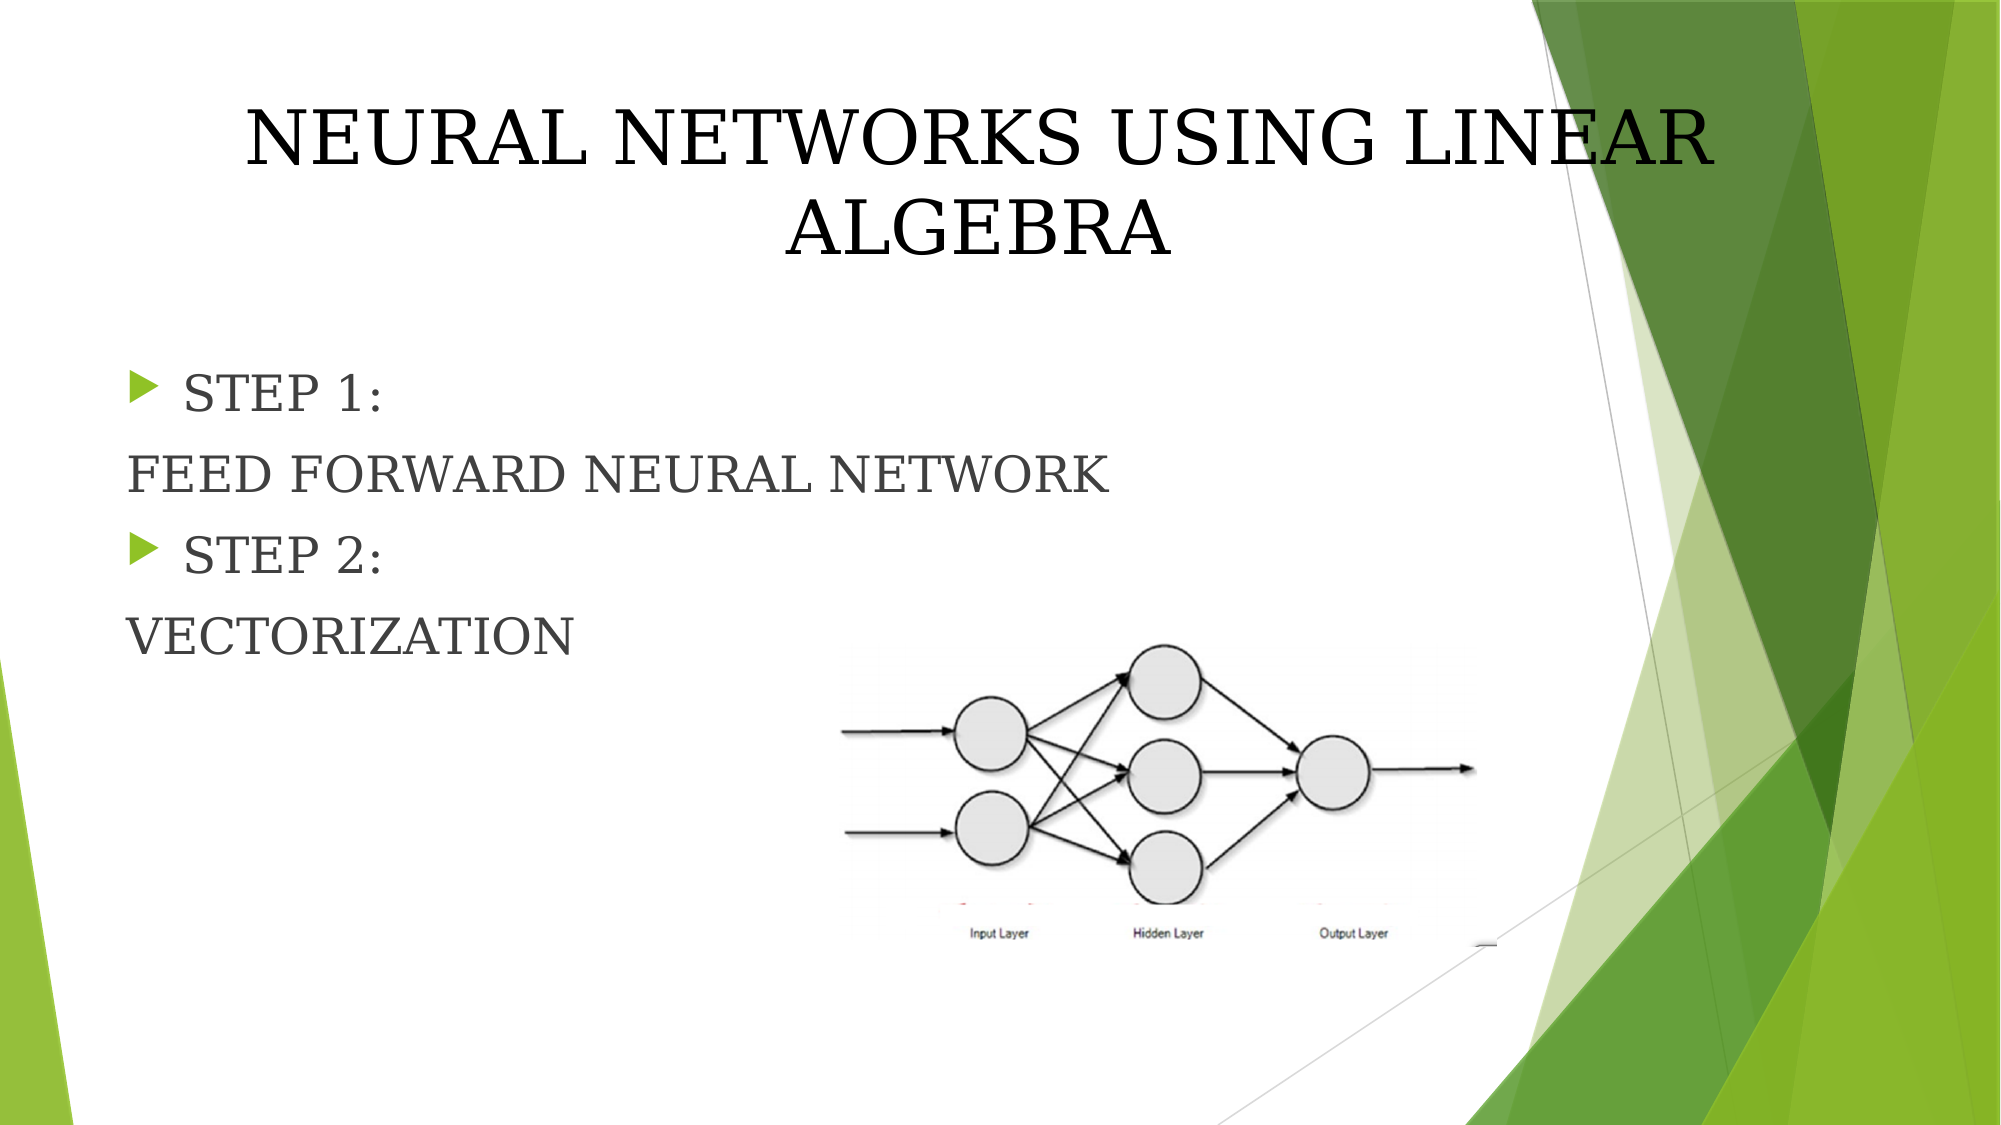

# NEURAL NETWORKS USING LINEAR ALGEBRA
STEP 1:
FEED FORWARD NEURAL NETWORK
STEP 2:
VECTORIZATION